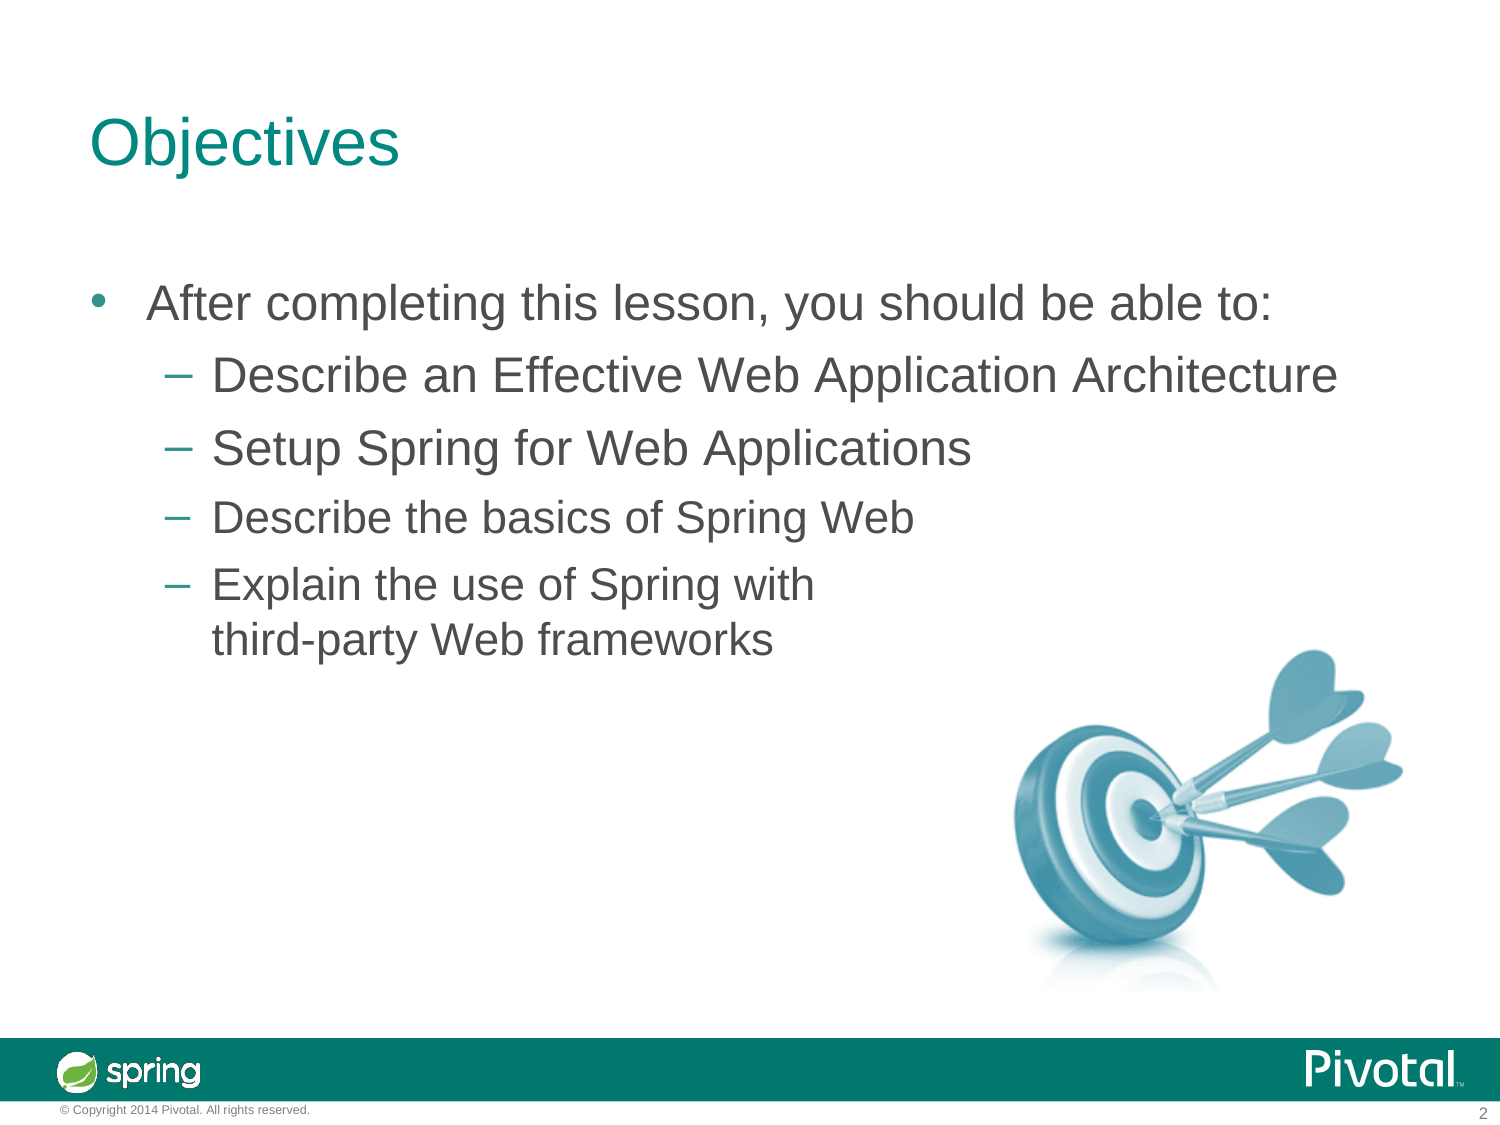

# Objectives
After completing this lesson, you should be able to:
Describe an Effective Web Application Architecture
Setup Spring for Web Applications
Describe the basics of Spring Web
Explain the use of Spring with
third-party Web frameworks